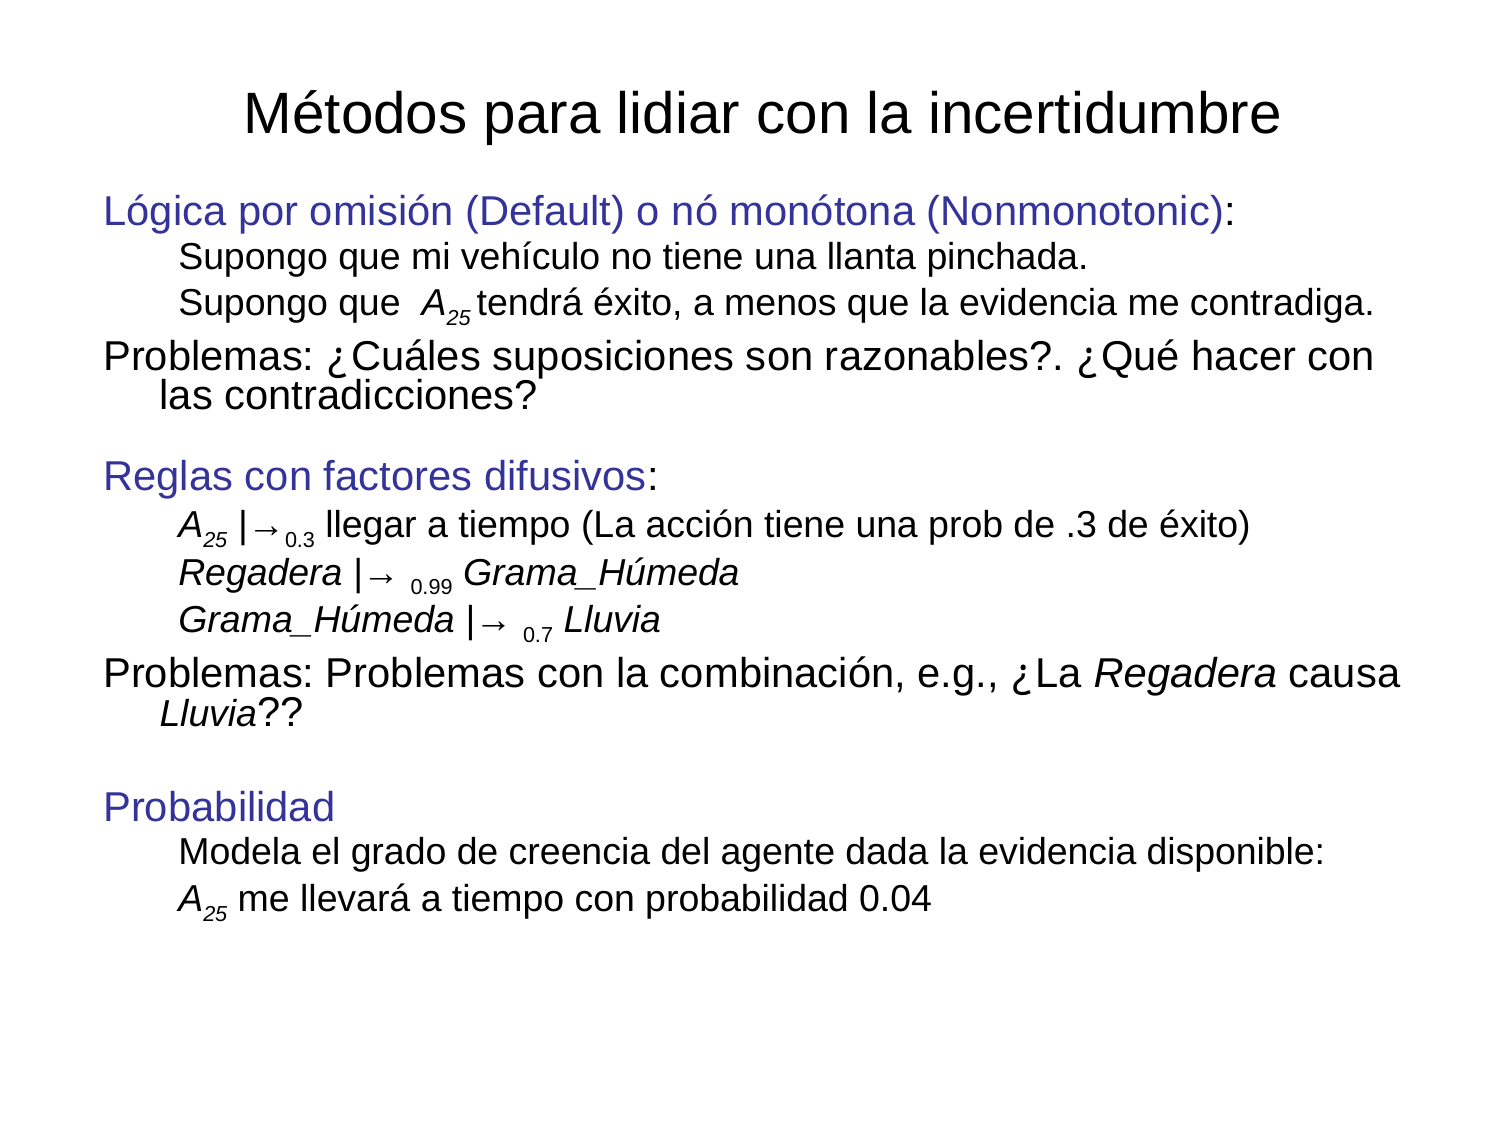

# Métodos para lidiar con la incertidumbre
Lógica por omisión (Default) o nó monótona (Nonmonotonic):
Supongo que mi vehículo no tiene una llanta pinchada.
Supongo que A25 tendrá éxito, a menos que la evidencia me contradiga.
Problemas: ¿Cuáles suposiciones son razonables?. ¿Qué hacer con las contradicciones?
Reglas con factores difusivos:
A25 |→0.3 llegar a tiempo (La acción tiene una prob de .3 de éxito)
Regadera |→ 0.99 Grama_Húmeda
Grama_Húmeda |→ 0.7 Lluvia
Problemas: Problemas con la combinación, e.g., ¿La Regadera causa Lluvia??
Probabilidad
Modela el grado de creencia del agente dada la evidencia disponible:
A25 me llevará a tiempo con probabilidad 0.04